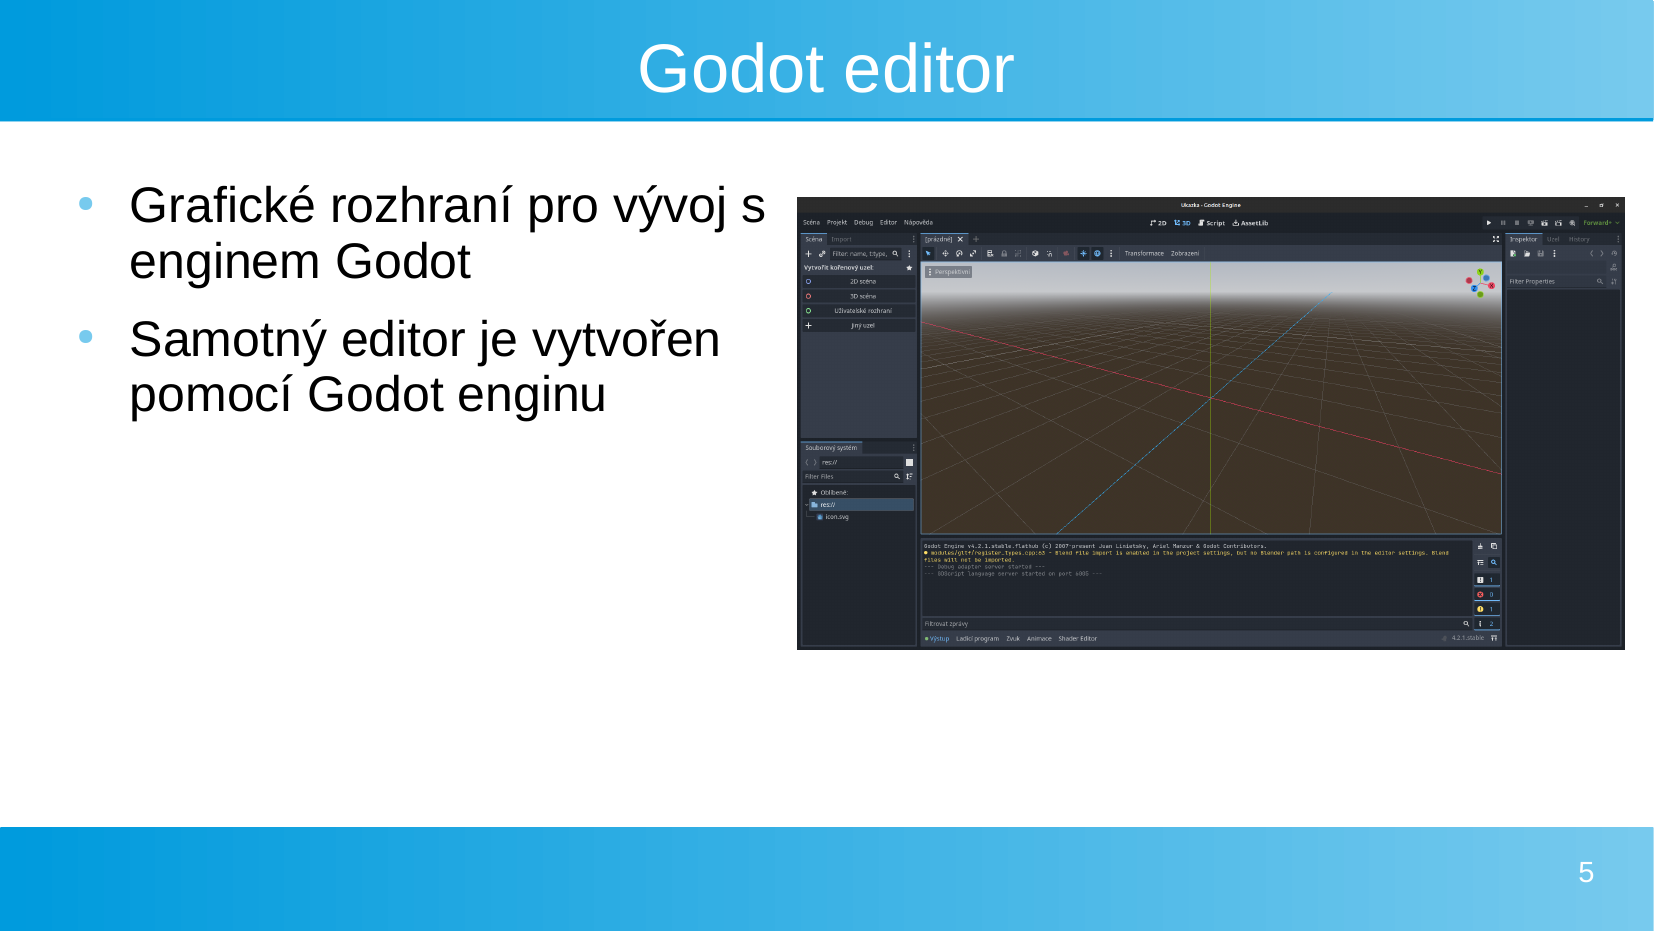

# Godot editor
Grafické rozhraní pro vývoj s enginem Godot
Samotný editor je vytvořen pomocí Godot enginu
5